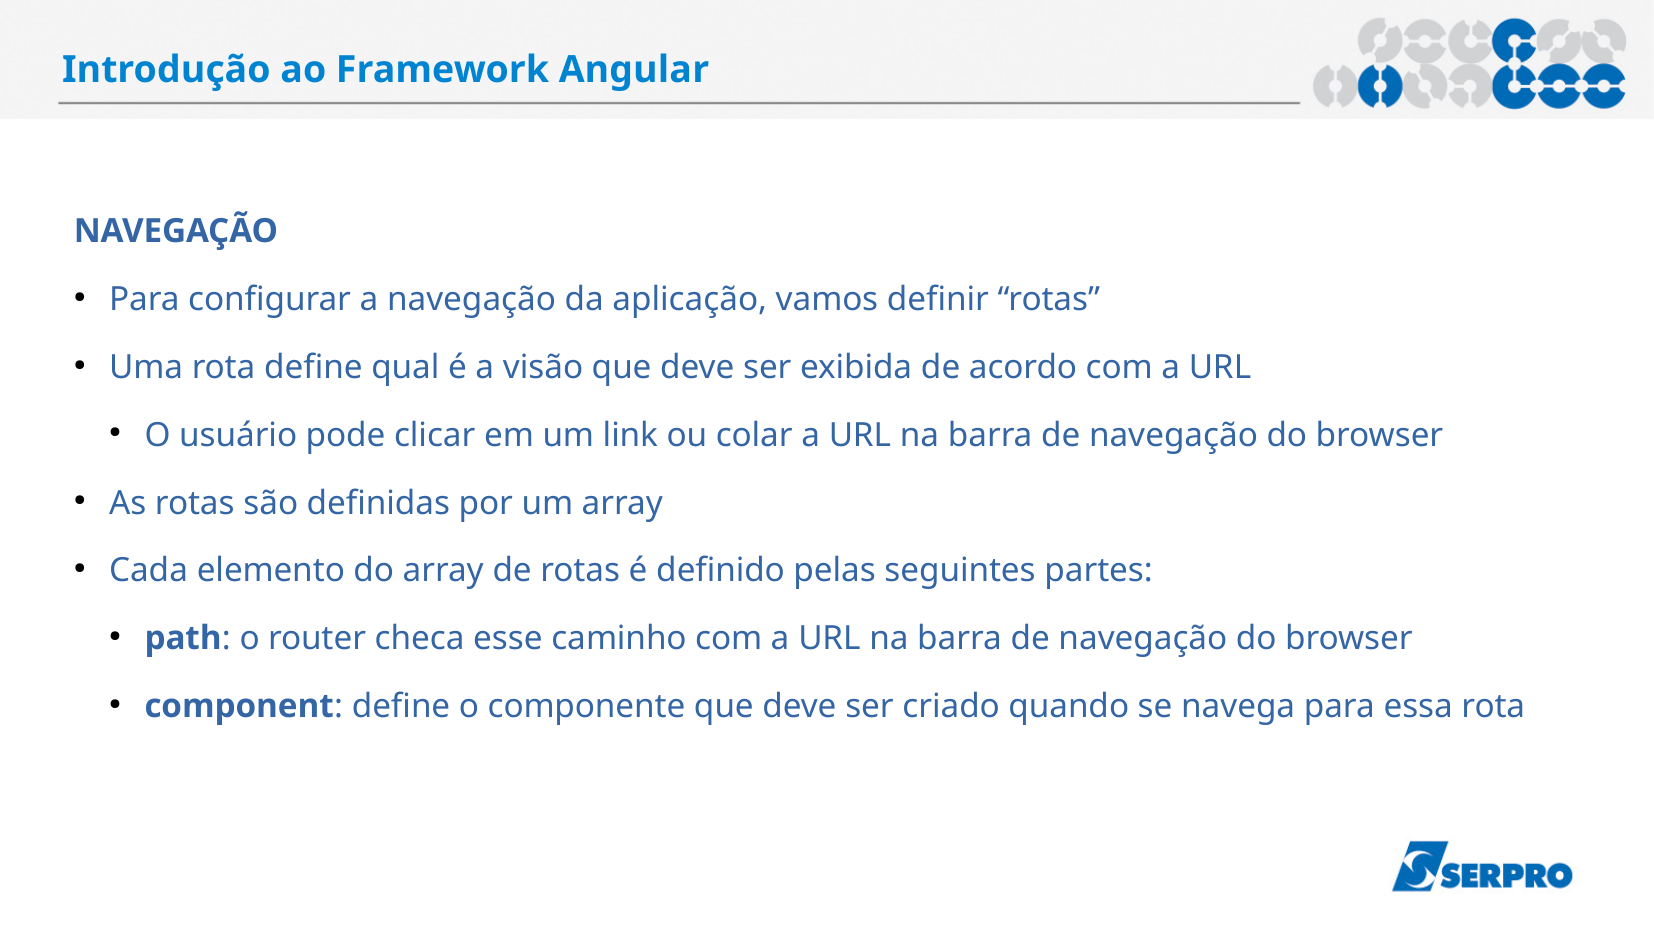

Introdução ao Framework Angular
NAVEGAÇÃO
Para configurar a navegação da aplicação, vamos definir “rotas”
Uma rota define qual é a visão que deve ser exibida de acordo com a URL
O usuário pode clicar em um link ou colar a URL na barra de navegação do browser
As rotas são definidas por um array
Cada elemento do array de rotas é definido pelas seguintes partes:
path: o router checa esse caminho com a URL na barra de navegação do browser
component: define o componente que deve ser criado quando se navega para essa rota